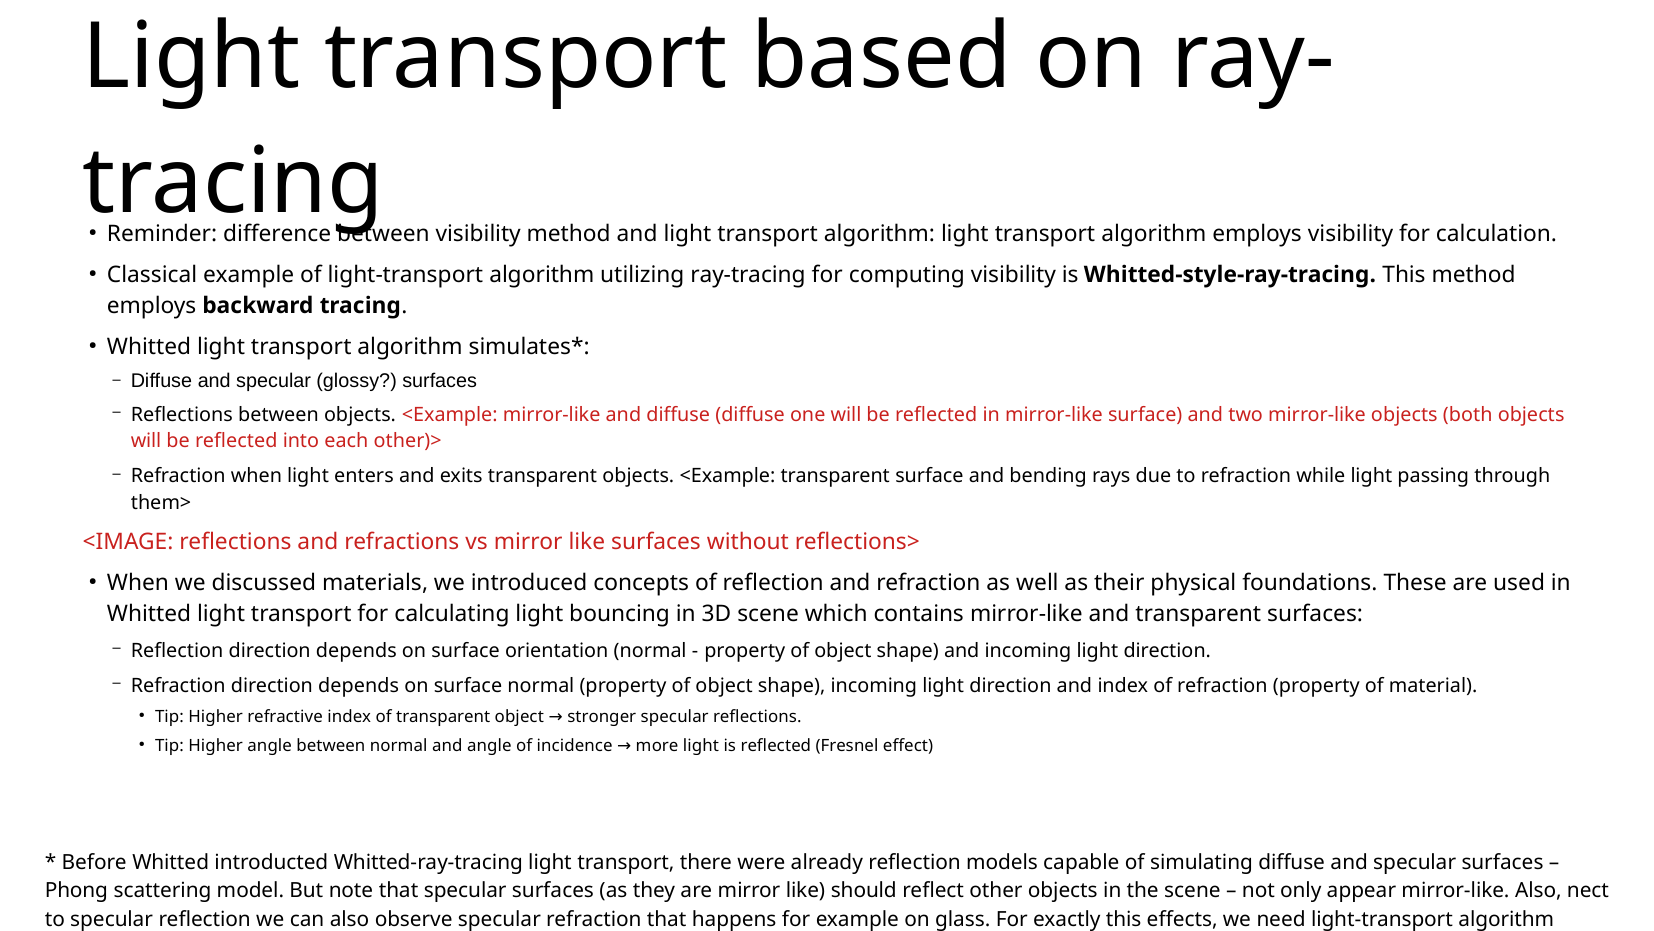

# Light transport based on ray-tracing
Reminder: difference between visibility method and light transport algorithm: light transport algorithm employs visibility for calculation.
Classical example of light-transport algorithm utilizing ray-tracing for computing visibility is Whitted-style-ray-tracing. This method employs backward tracing.
Whitted light transport algorithm simulates*:
Diffuse and specular (glossy?) surfaces
Reflections between objects. <Example: mirror-like and diffuse (diffuse one will be reflected in mirror-like surface) and two mirror-like objects (both objects will be reflected into each other)>
Refraction when light enters and exits transparent objects. <Example: transparent surface and bending rays due to refraction while light passing through them>
<IMAGE: reflections and refractions vs mirror like surfaces without reflections>
When we discussed materials, we introduced concepts of reflection and refraction as well as their physical foundations. These are used in Whitted light transport for calculating light bouncing in 3D scene which contains mirror-like and transparent surfaces:
Reflection direction depends on surface orientation (normal - property of object shape) and incoming light direction.
Refraction direction depends on surface normal (property of object shape), incoming light direction and index of refraction (property of material).
Tip: Higher refractive index of transparent object → stronger specular reflections.
Tip: Higher angle between normal and angle of incidence → more light is reflected (Fresnel effect)
* Before Whitted introducted Whitted-ray-tracing light transport, there were already reflection models capable of simulating diffuse and specular surfaces – Phong scattering model. But note that specular surfaces (as they are mirror like) should reflect other objects in the scene – not only appear mirror-like. Also, nect to specular reflection we can also observe specular refraction that happens for example on glass. For exactly this effects, we need light-transport algorithm coupled with scattering model to produce them.